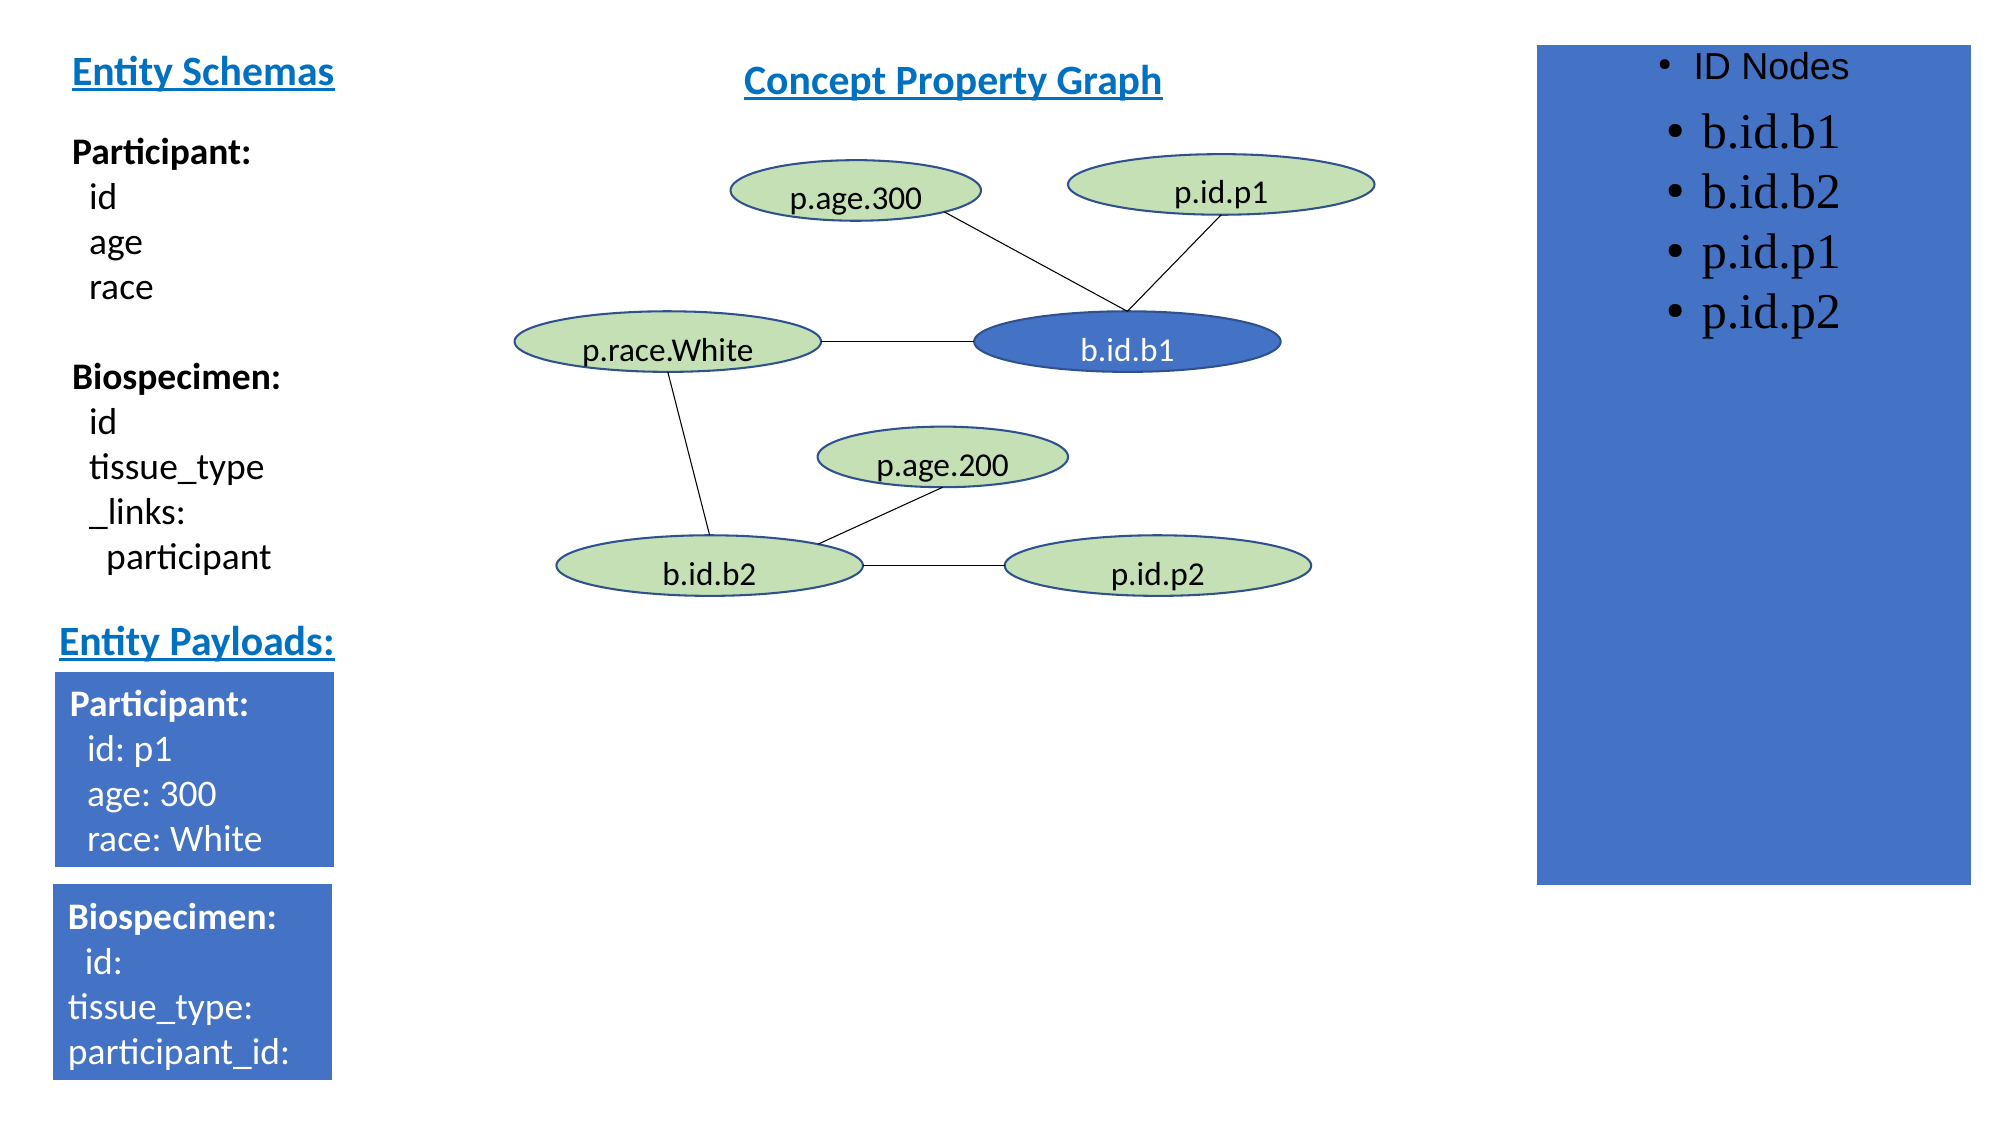

Entity Schemas
Concept Property Graph
| ID Nodes |
| --- |
| b.id.b1 |
| b.id.b2 |
| p.id.p1 |
| p.id.p2 |
| |
| |
| |
| |
| |
| |
| |
| |
| |
Participant:
 id
 age
 race
Biospecimen:
 id
 tissue_type
 _links:
 participant
p.id.p1
p.age.300
p.race.White
b.id.b1
p.age.200
b.id.b2
p.id.p2
Entity Payloads:
Participant:
 id: p1
 age: 300
 race: White
Biospecimen:
 id:
tissue_type:
participant_id: